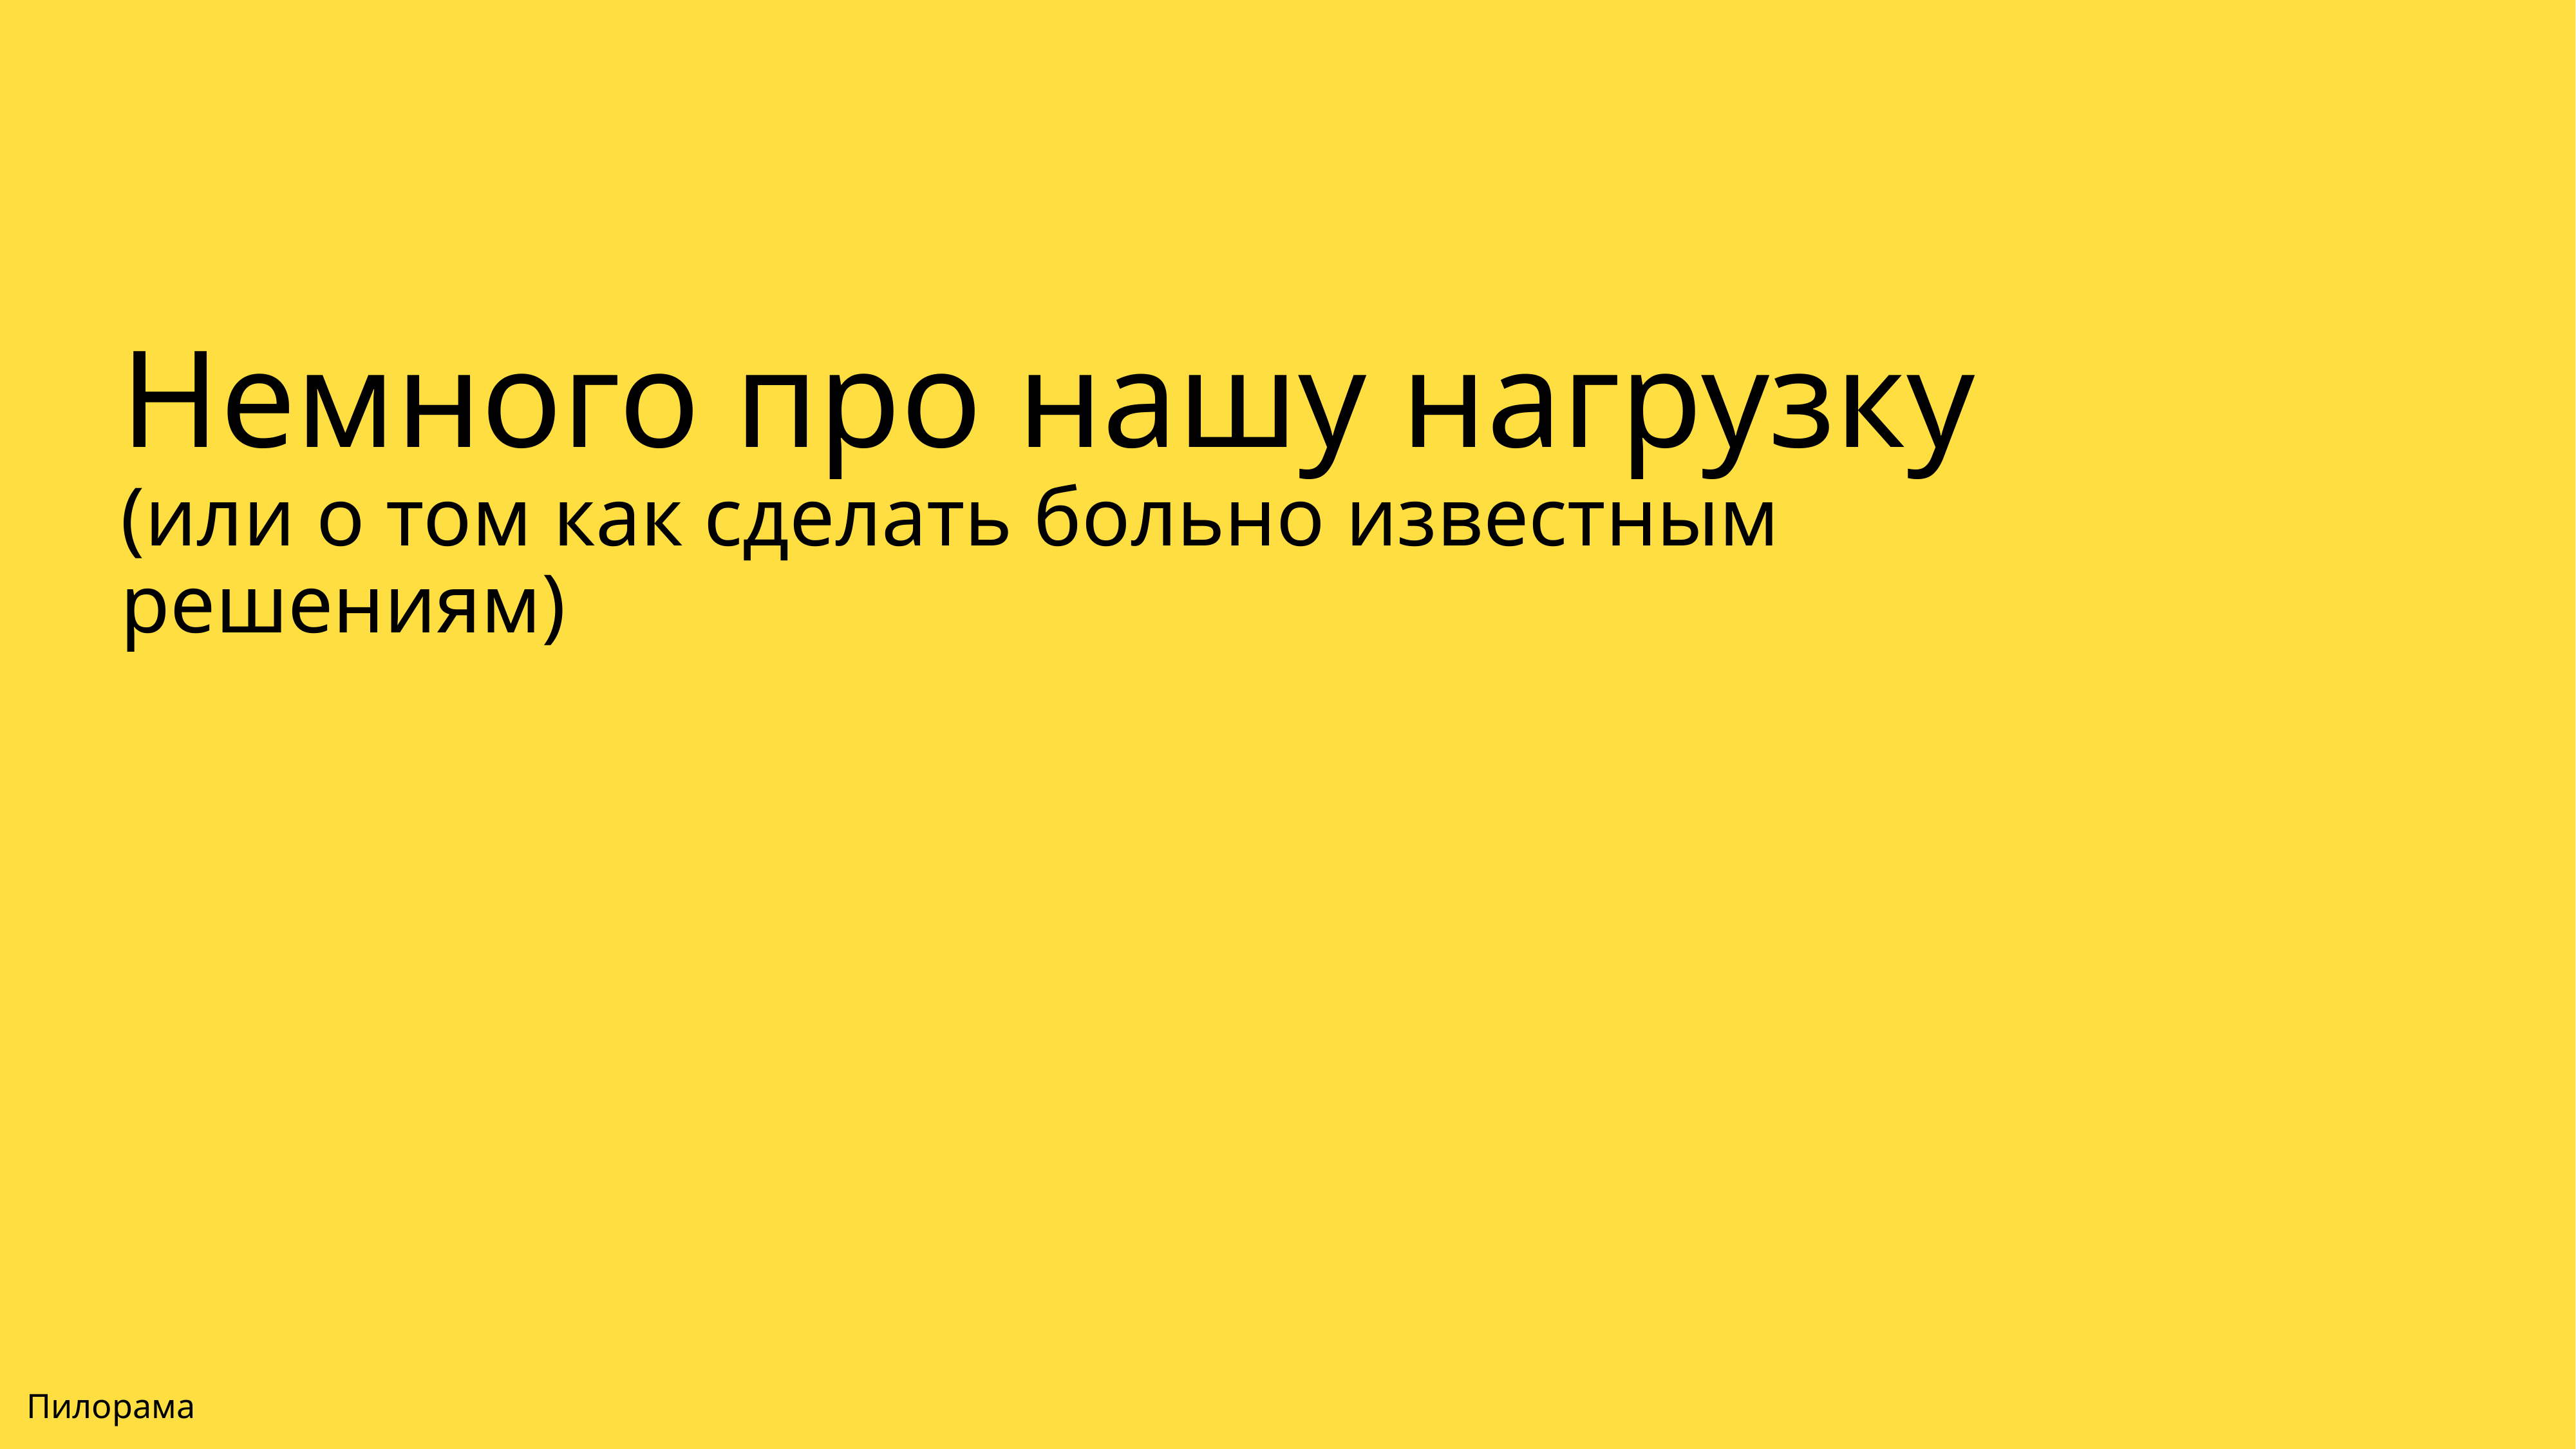

# Немного про нашу нагрузку (или о том как сделать больно известным решениям)
Пилорама